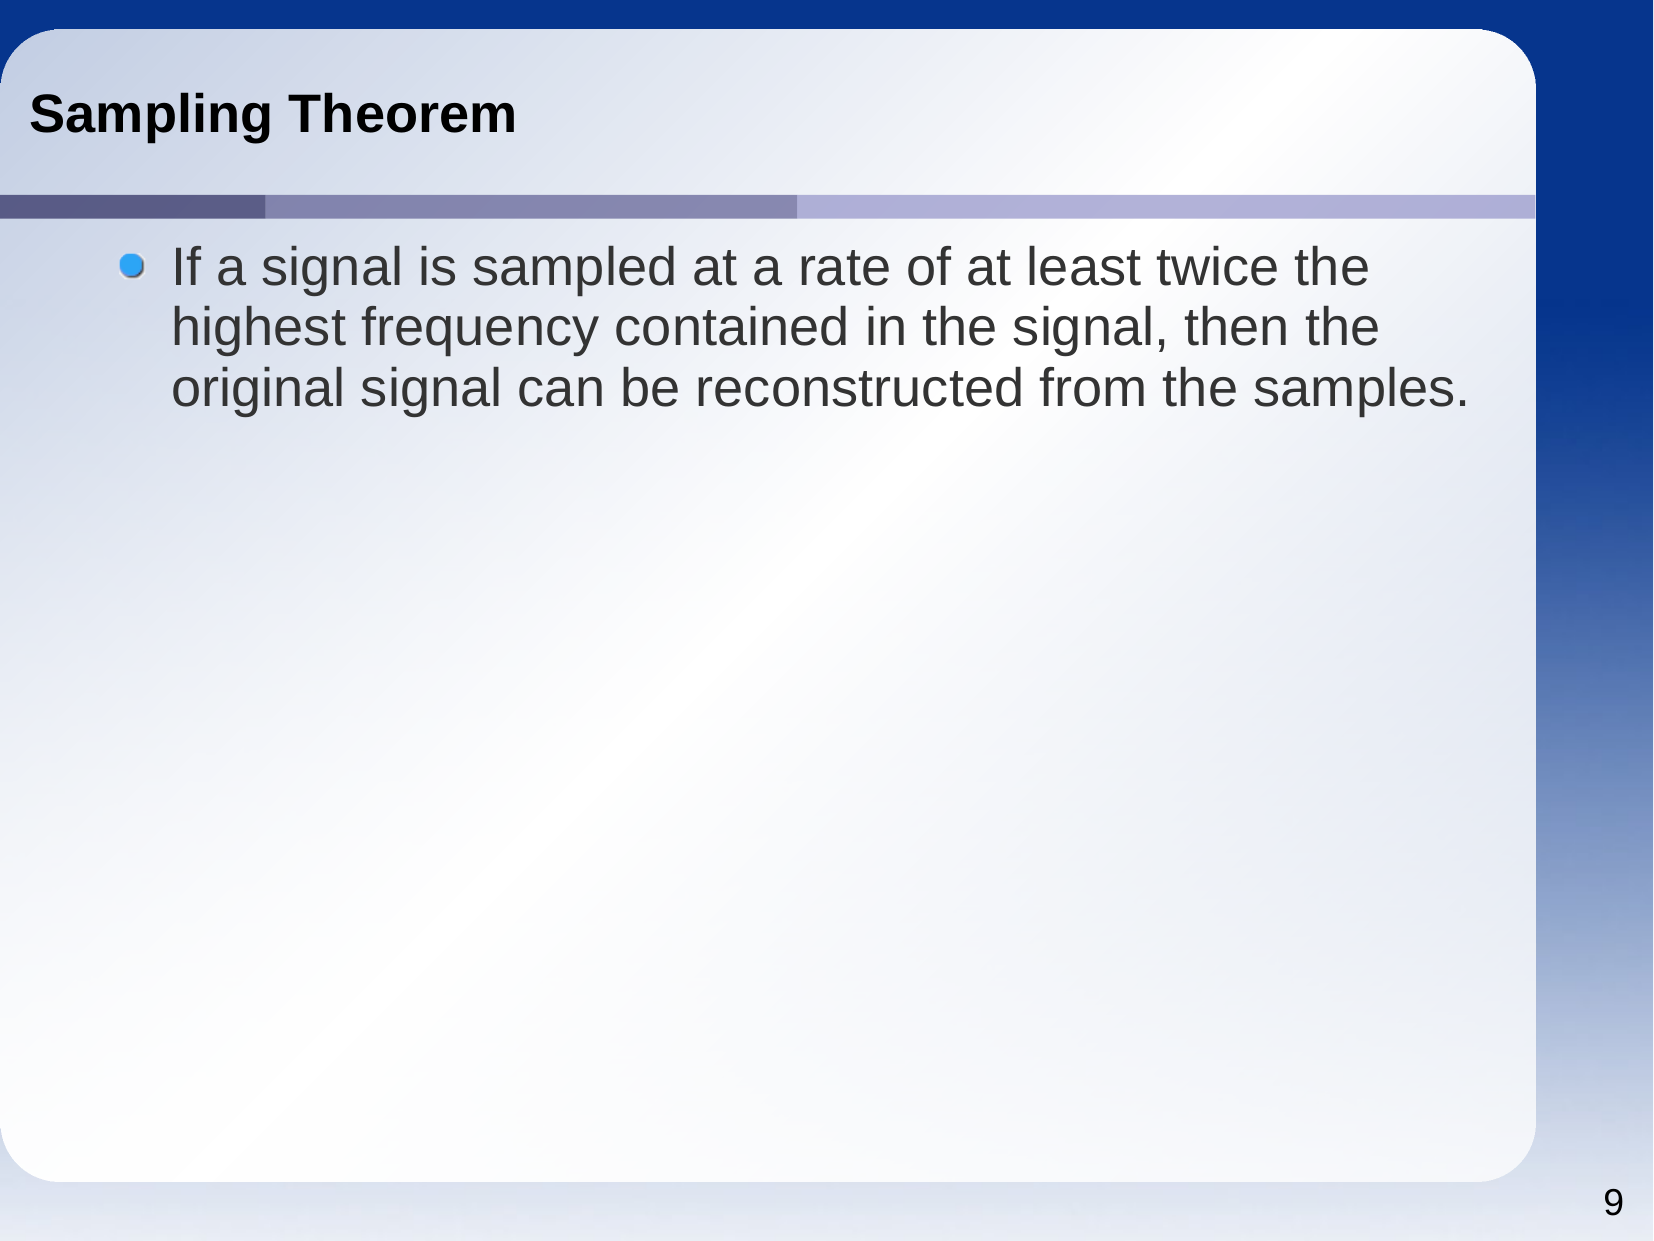

# Sampling Theorem
If a signal is sampled at a rate of at least twice the highest frequency contained in the signal, then the original signal can be reconstructed from the samples.
9